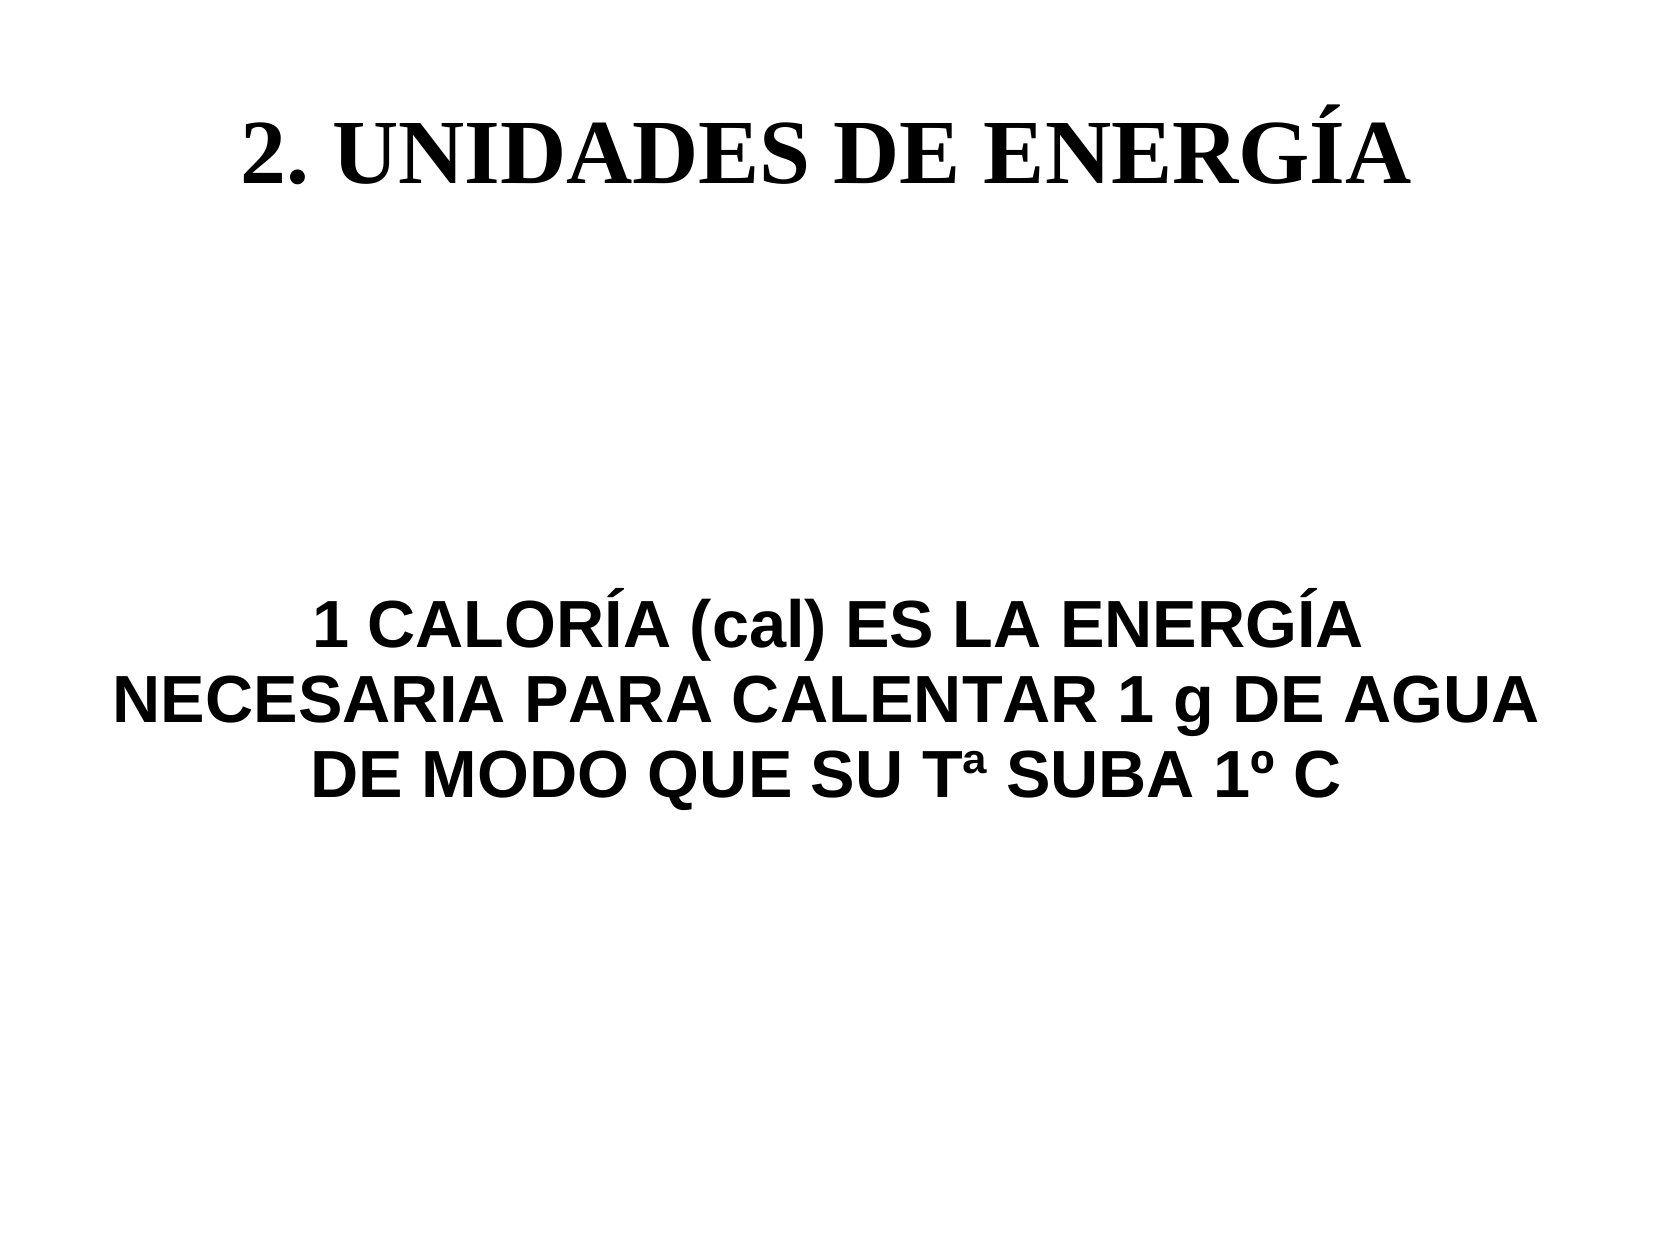

# 2. UNIDADES DE ENERGÍA
1 CALORÍA (cal) ES LA ENERGÍA NECESARIA PARA CALENTAR 1 g DE AGUA DE MODO QUE SU Tª SUBA 1º C